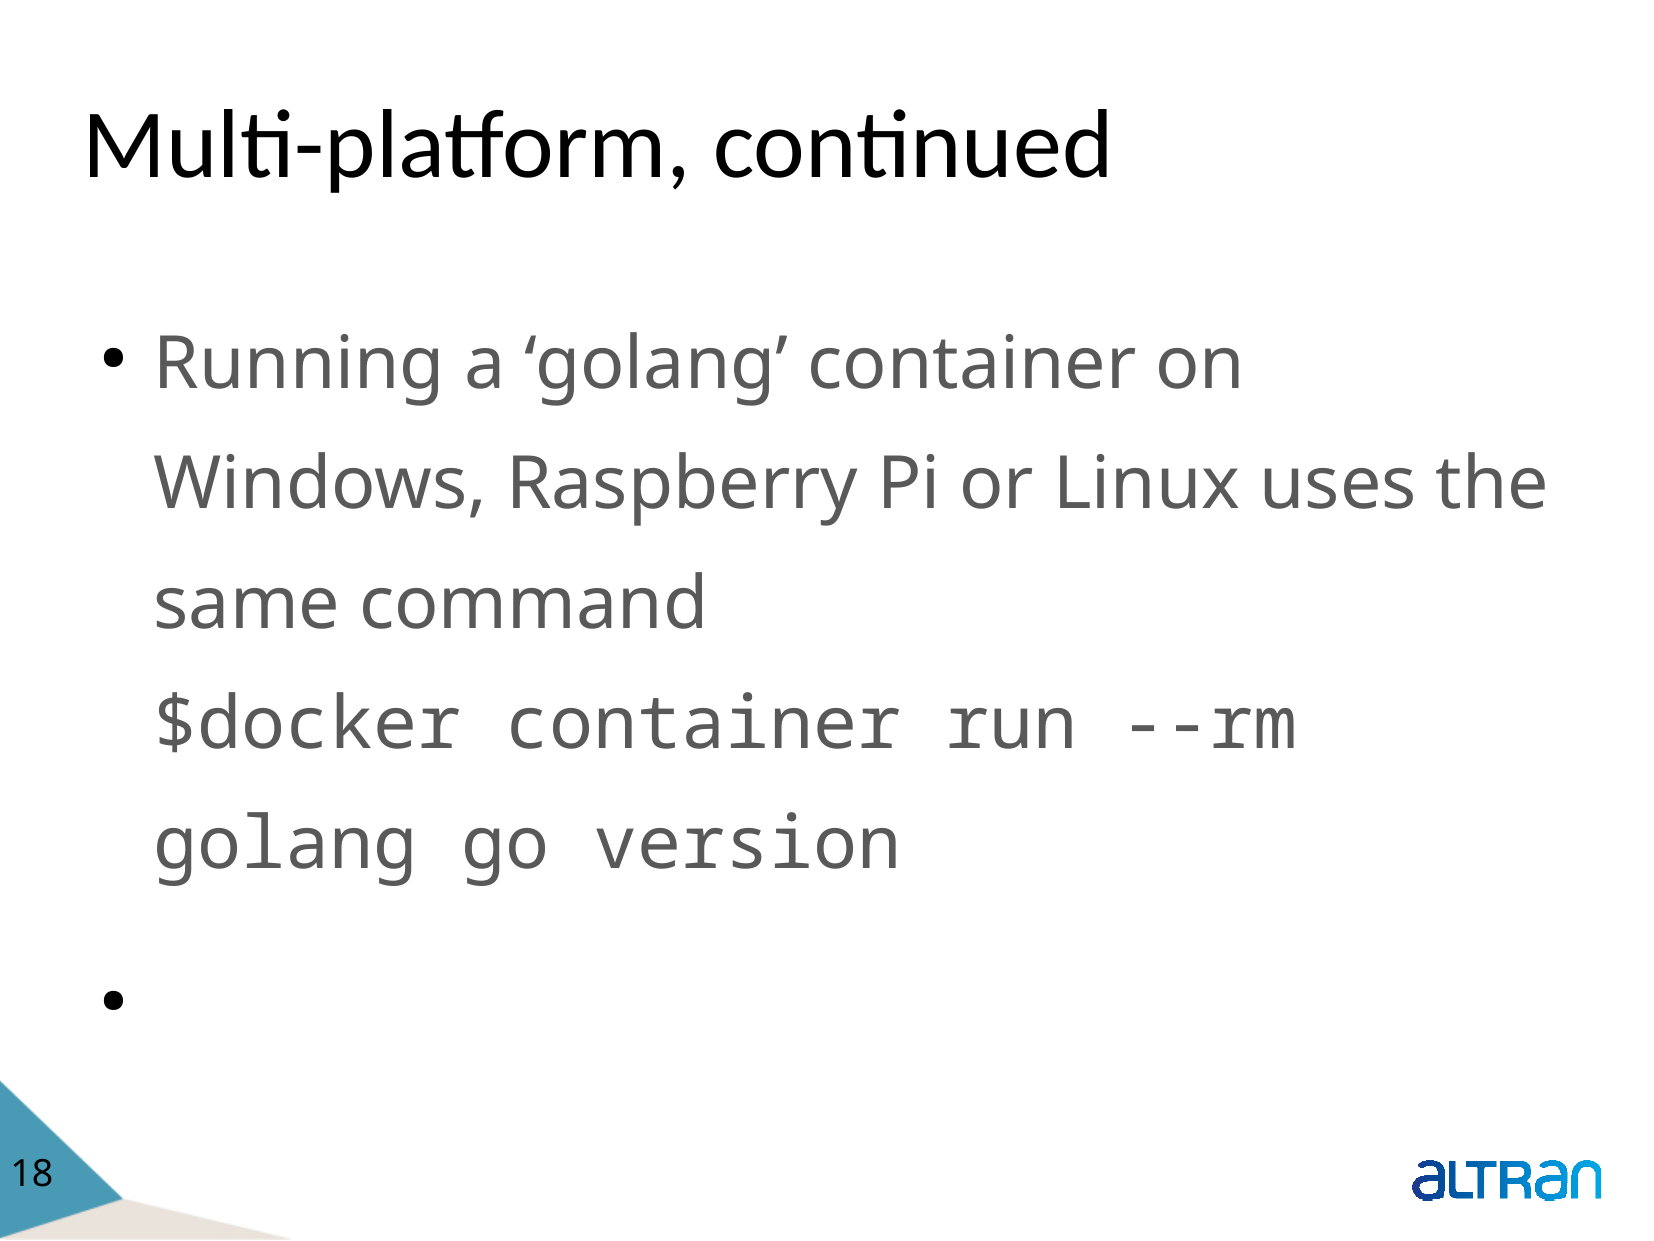

# Multi-platform, continued
Running a ‘golang’ container on Windows, Raspberry Pi or Linux uses the same command
$docker container run --rm golang go version
18